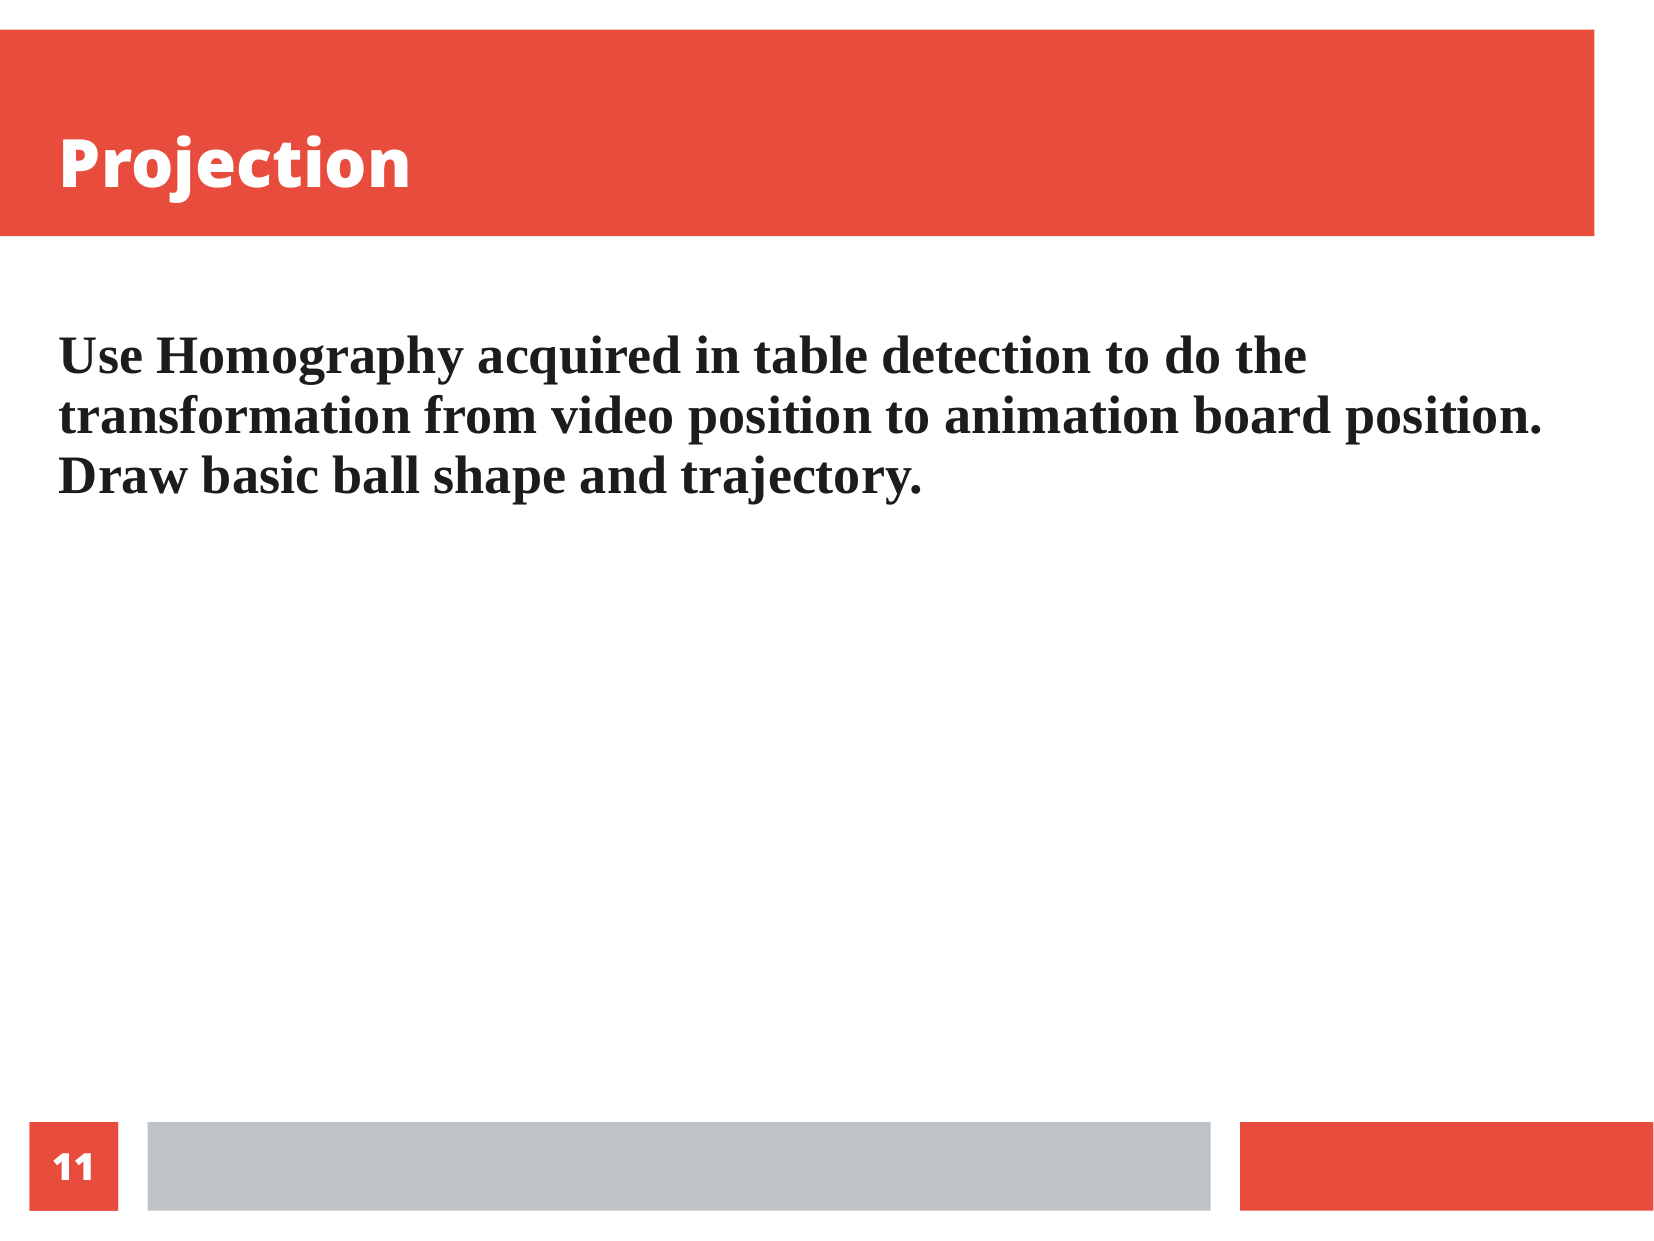

# Projection
Use Homography acquired in table detection to do the transformation from video position to animation board position. Draw basic ball shape and trajectory.
11